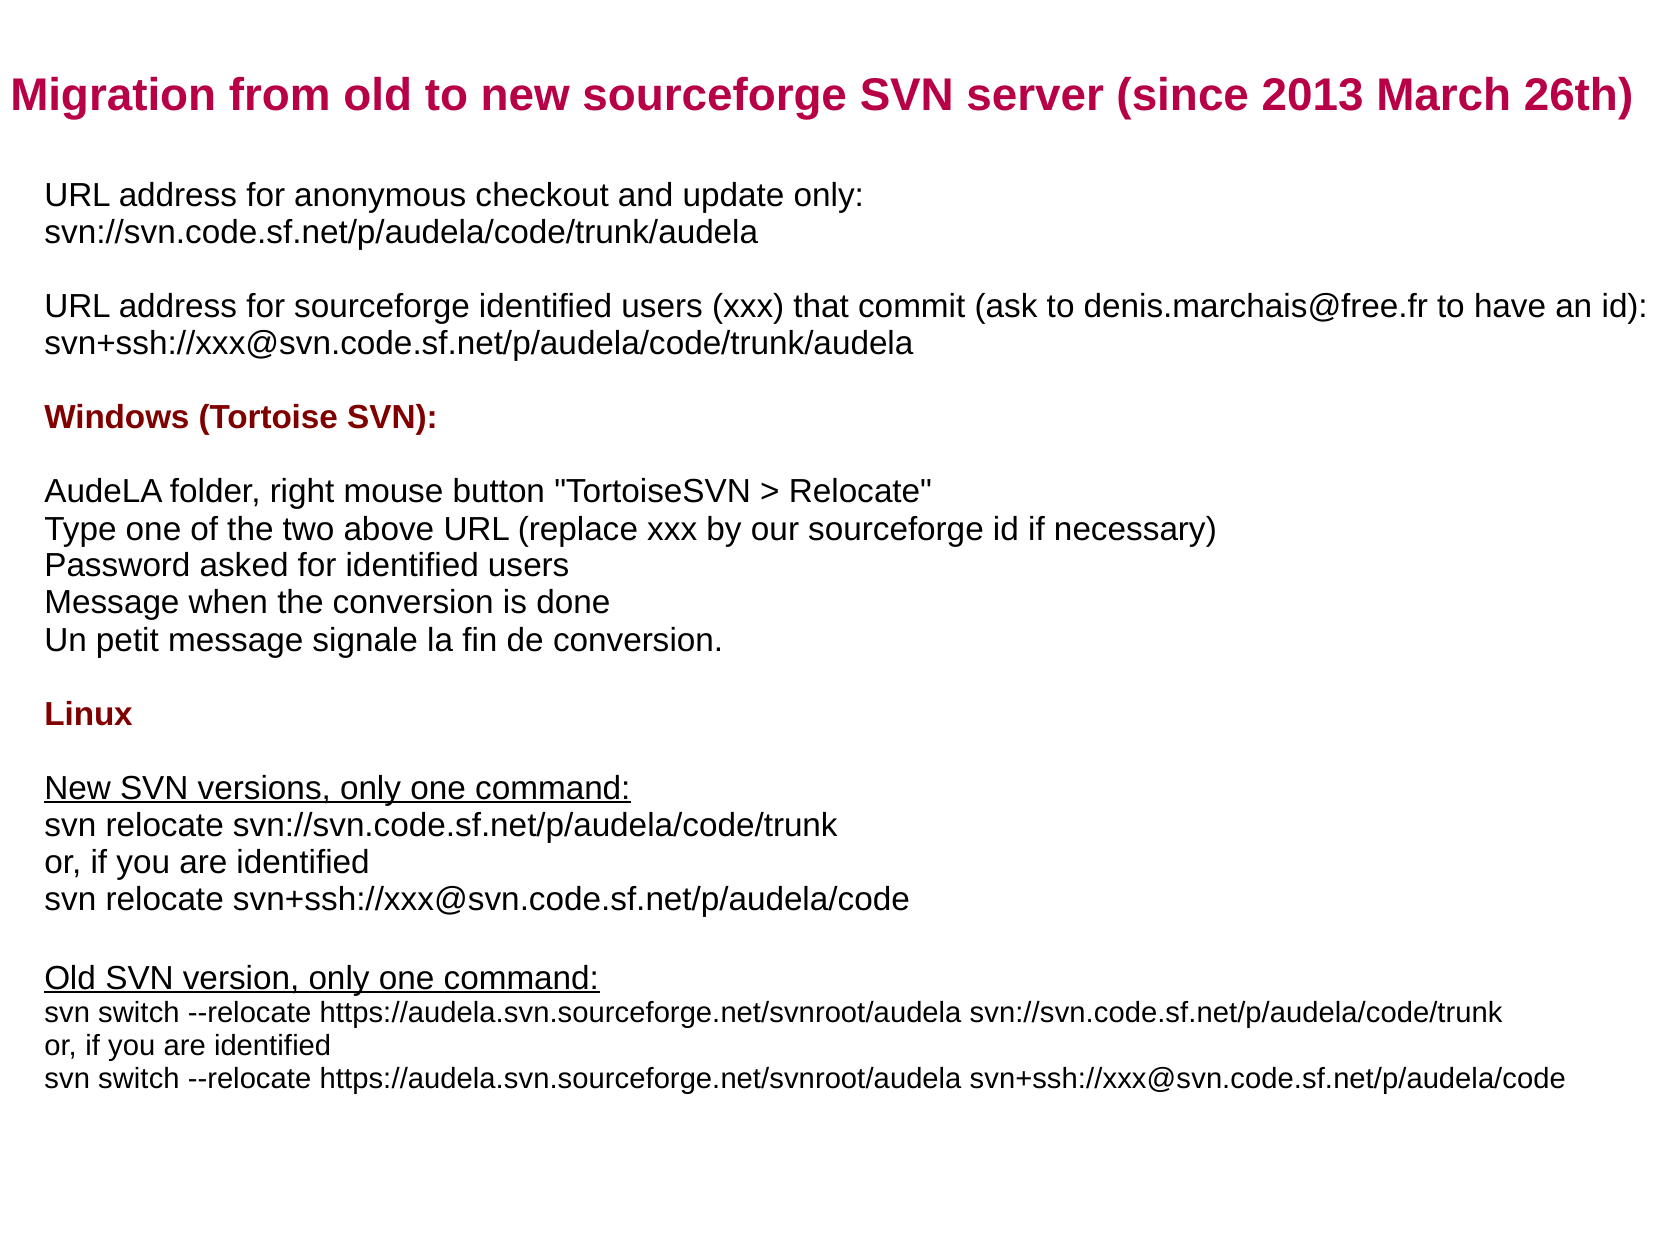

Migration from old to new sourceforge SVN server (since 2013 March 26th)
URL address for anonymous checkout and update only:
svn://svn.code.sf.net/p/audela/code/trunk/audela
URL address for sourceforge identified users (xxx) that commit (ask to denis.marchais@free.fr to have an id):
svn+ssh://xxx@svn.code.sf.net/p/audela/code/trunk/audela
Windows (Tortoise SVN):
AudeLA folder, right mouse button "TortoiseSVN > Relocate"
Type one of the two above URL (replace xxx by our sourceforge id if necessary)
Password asked for identified users
Message when the conversion is done
Un petit message signale la fin de conversion.
Linux
New SVN versions, only one command:
svn relocate svn://svn.code.sf.net/p/audela/code/trunk
or, if you are identified
svn relocate svn+ssh://xxx@svn.code.sf.net/p/audela/code
Old SVN version, only one command:
svn switch --relocate https://audela.svn.sourceforge.net/svnroot/audela svn://svn.code.sf.net/p/audela/code/trunk
or, if you are identified
svn switch --relocate https://audela.svn.sourceforge.net/svnroot/audela svn+ssh://xxx@svn.code.sf.net/p/audela/code